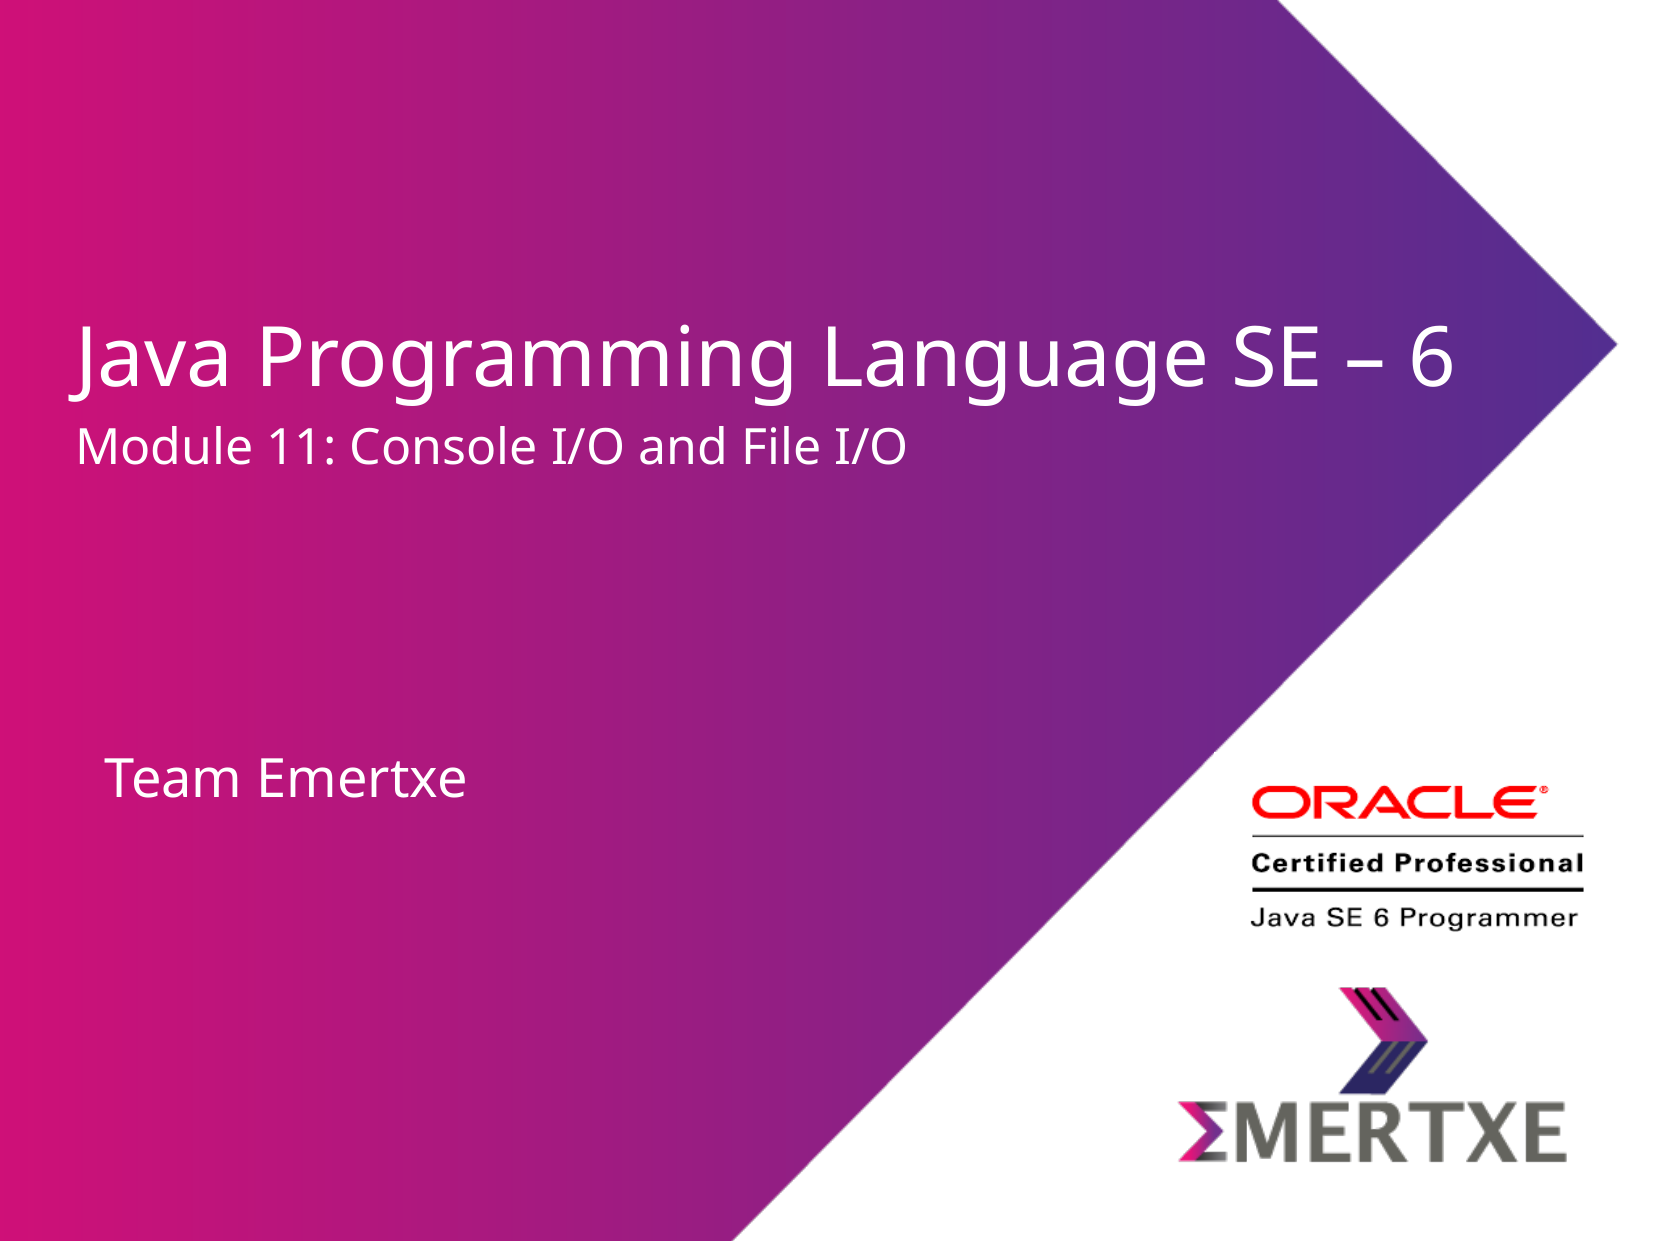

# Java Programming Language SE – 6 Module 11: Console I/O and File I/O